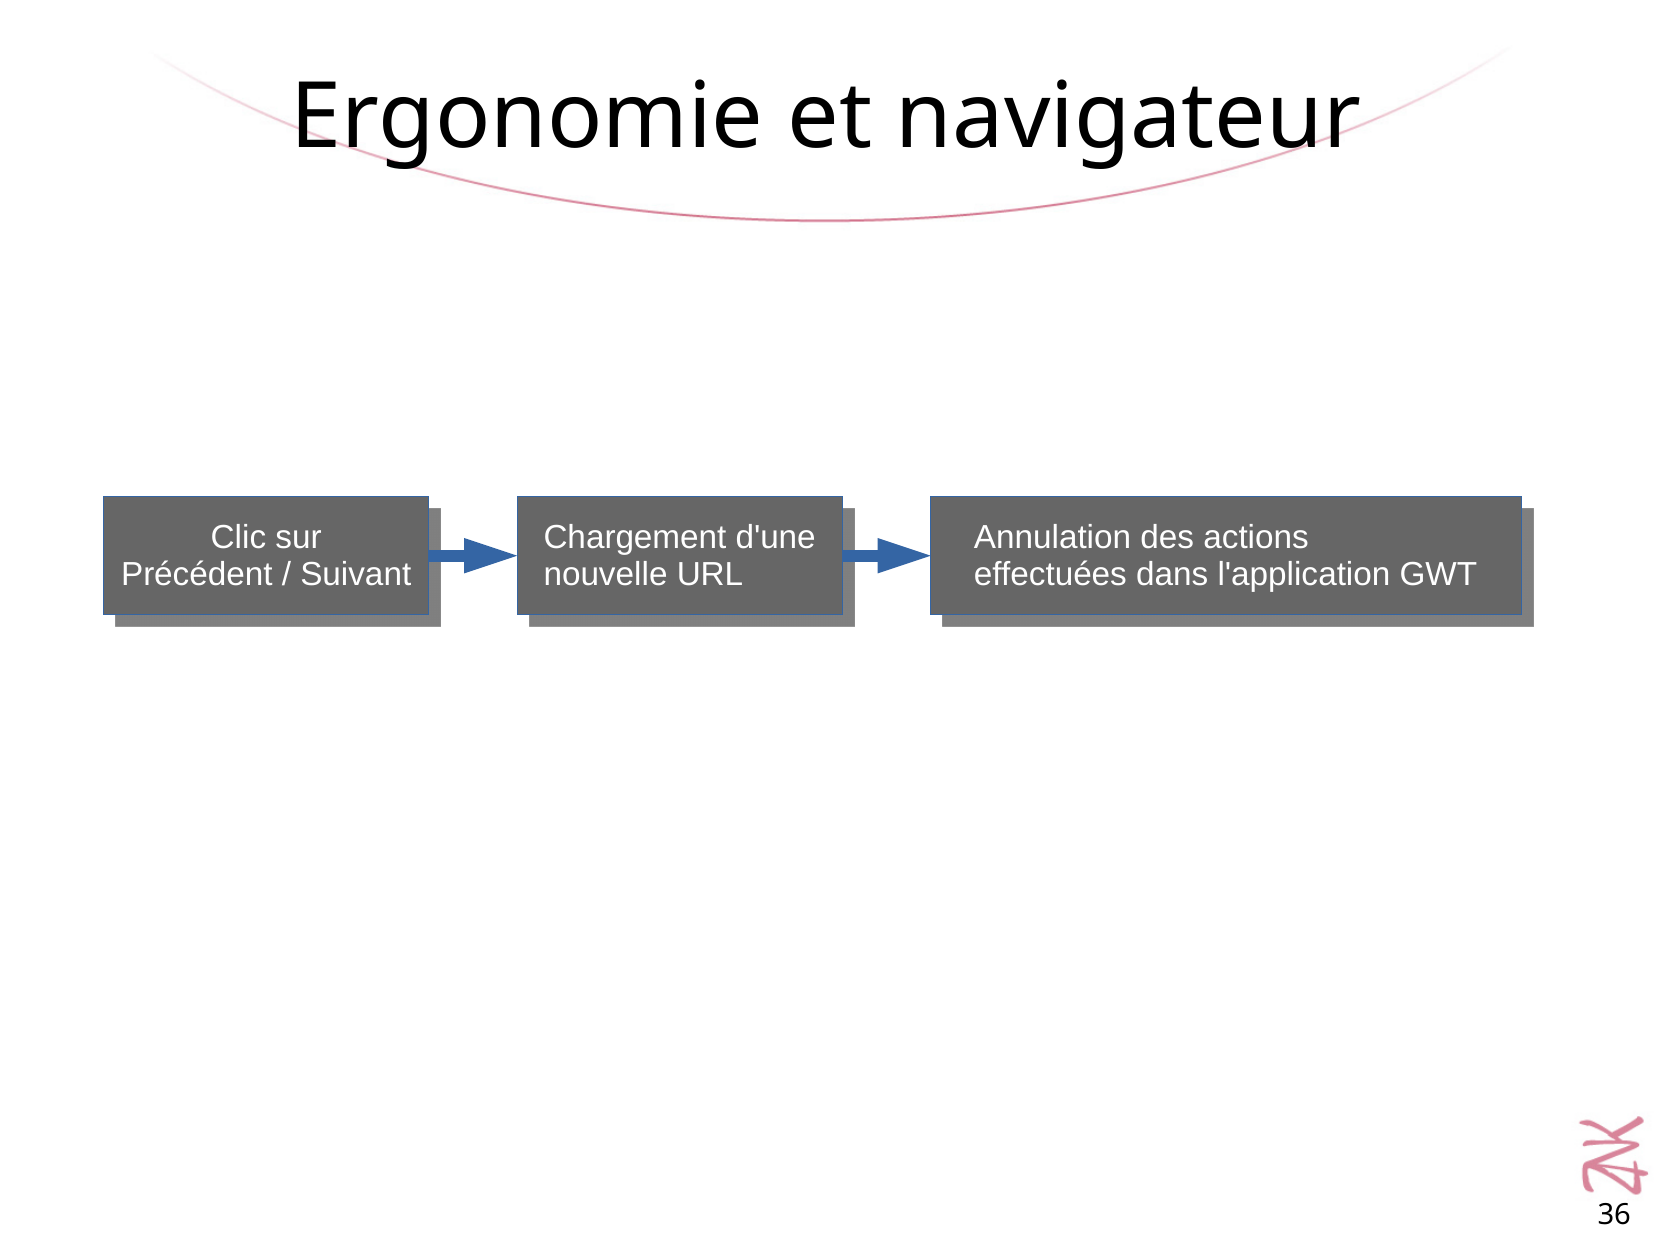

# Ergonomie et navigateur
Clic sur
Précédent / Suivant
Chargement d'une
nouvelle URL
Annulation des actions
effectuées dans l'application GWT
36